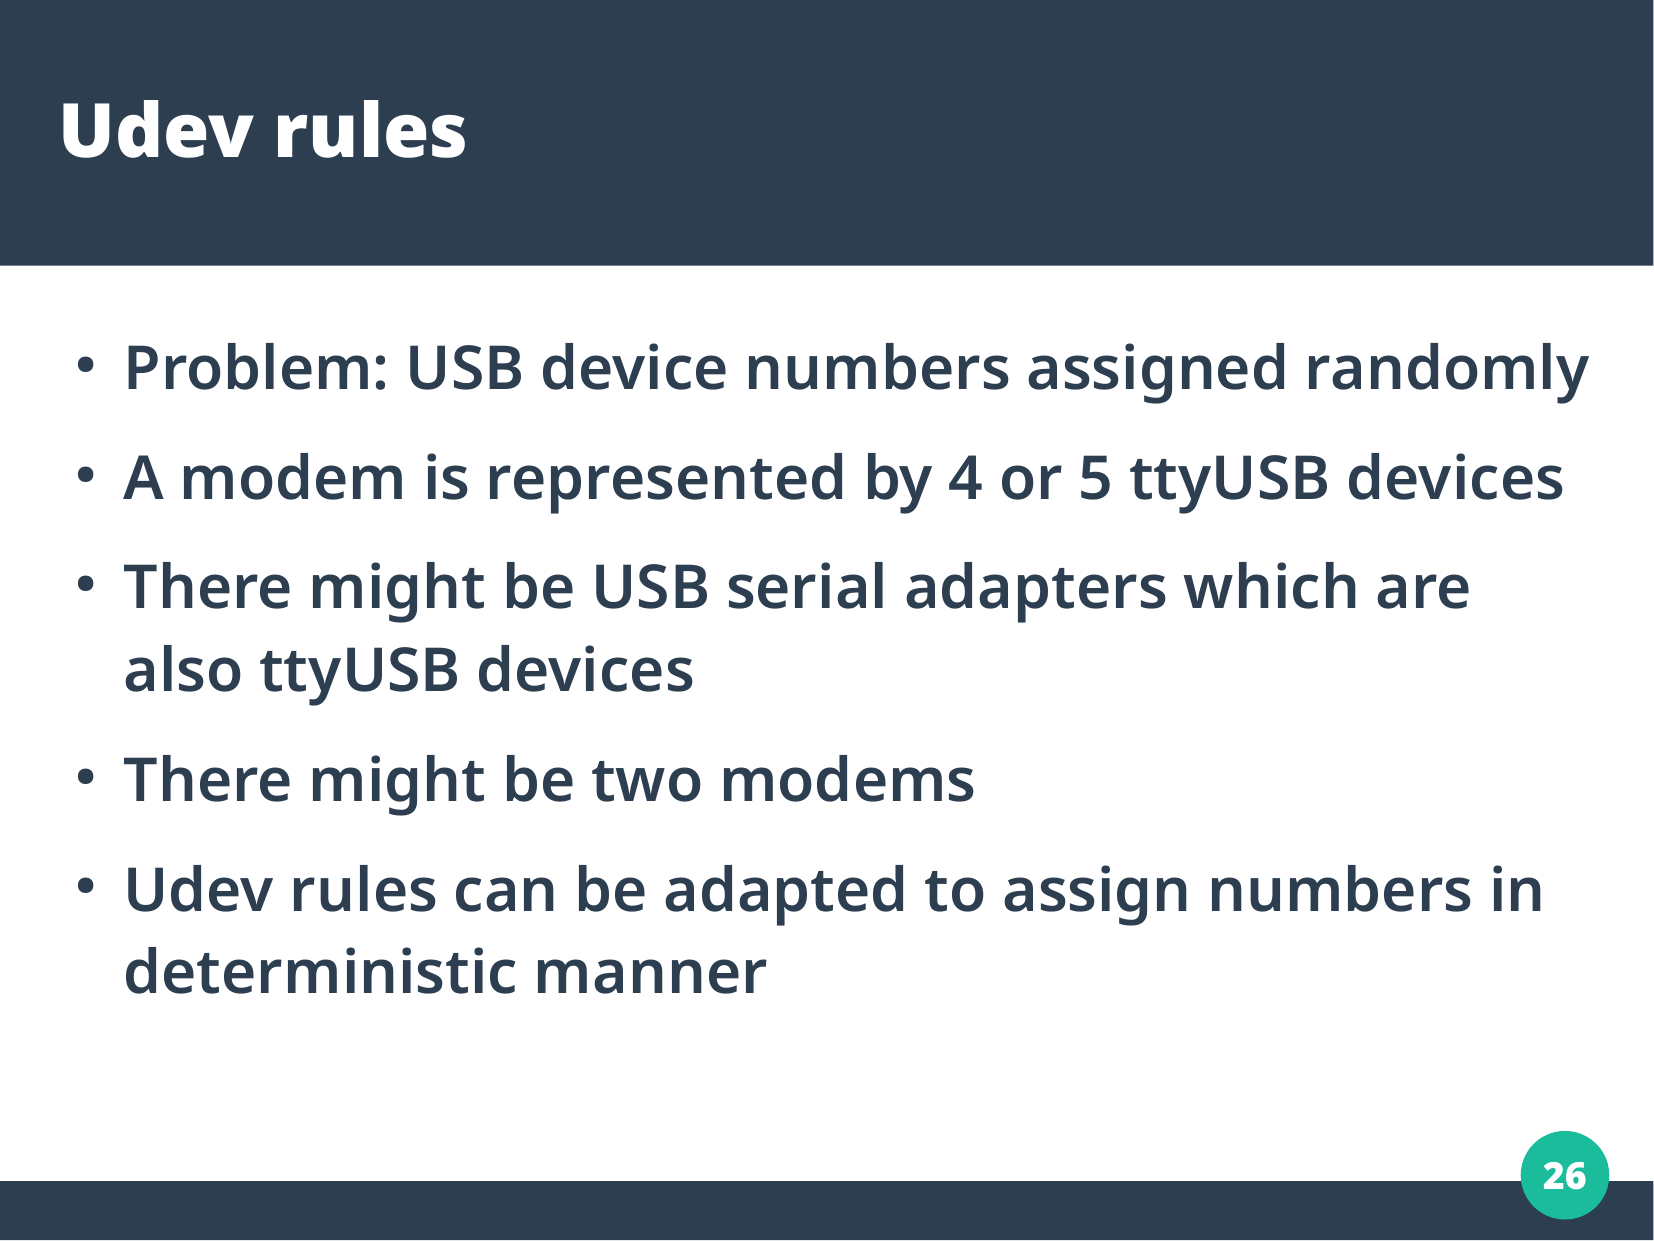

# Udev rules
Problem: USB device numbers assigned randomly
A modem is represented by 4 or 5 ttyUSB devices
There might be USB serial adapters which are also ttyUSB devices
There might be two modems
Udev rules can be adapted to assign numbers in deterministic manner
26